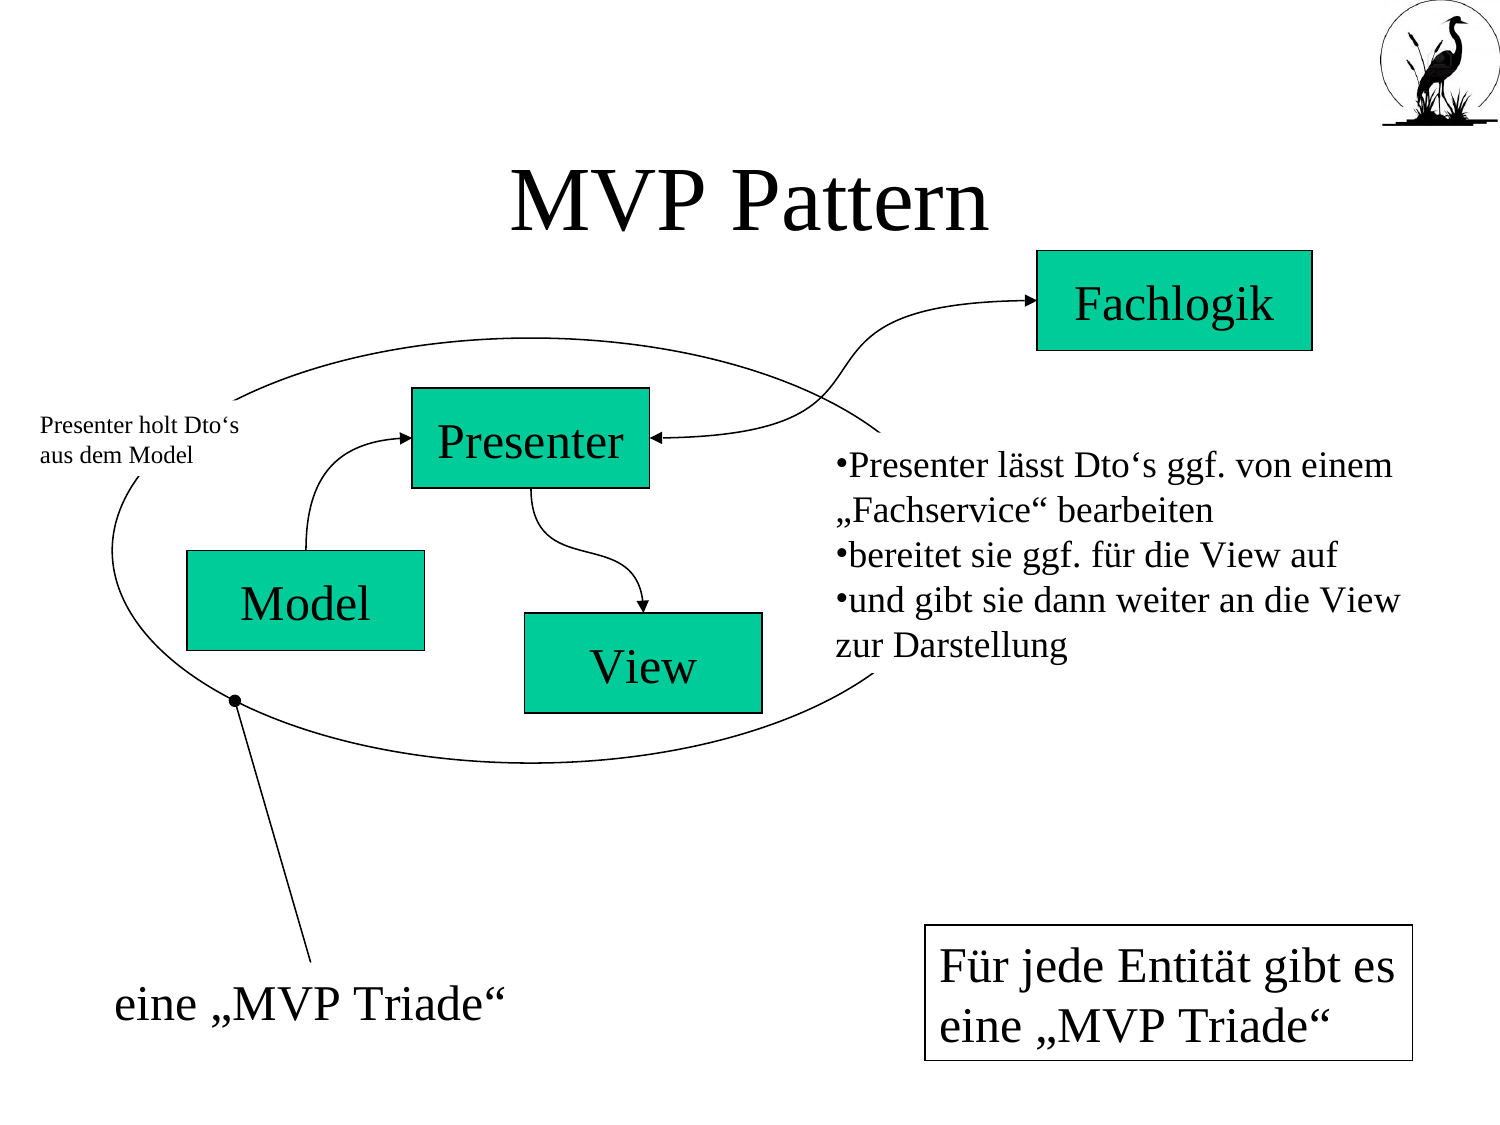

# MVP Pattern
Fachlogik
Presenter
Presenter holt Dto‘s
aus dem Model
Presenter lässt Dto‘s ggf. von einem „Fachservice“ bearbeiten
bereitet sie ggf. für die View auf
und gibt sie dann weiter an die View zur Darstellung
Model
View
Für jede Entität gibt es eine „MVP Triade“
eine „MVP Triade“